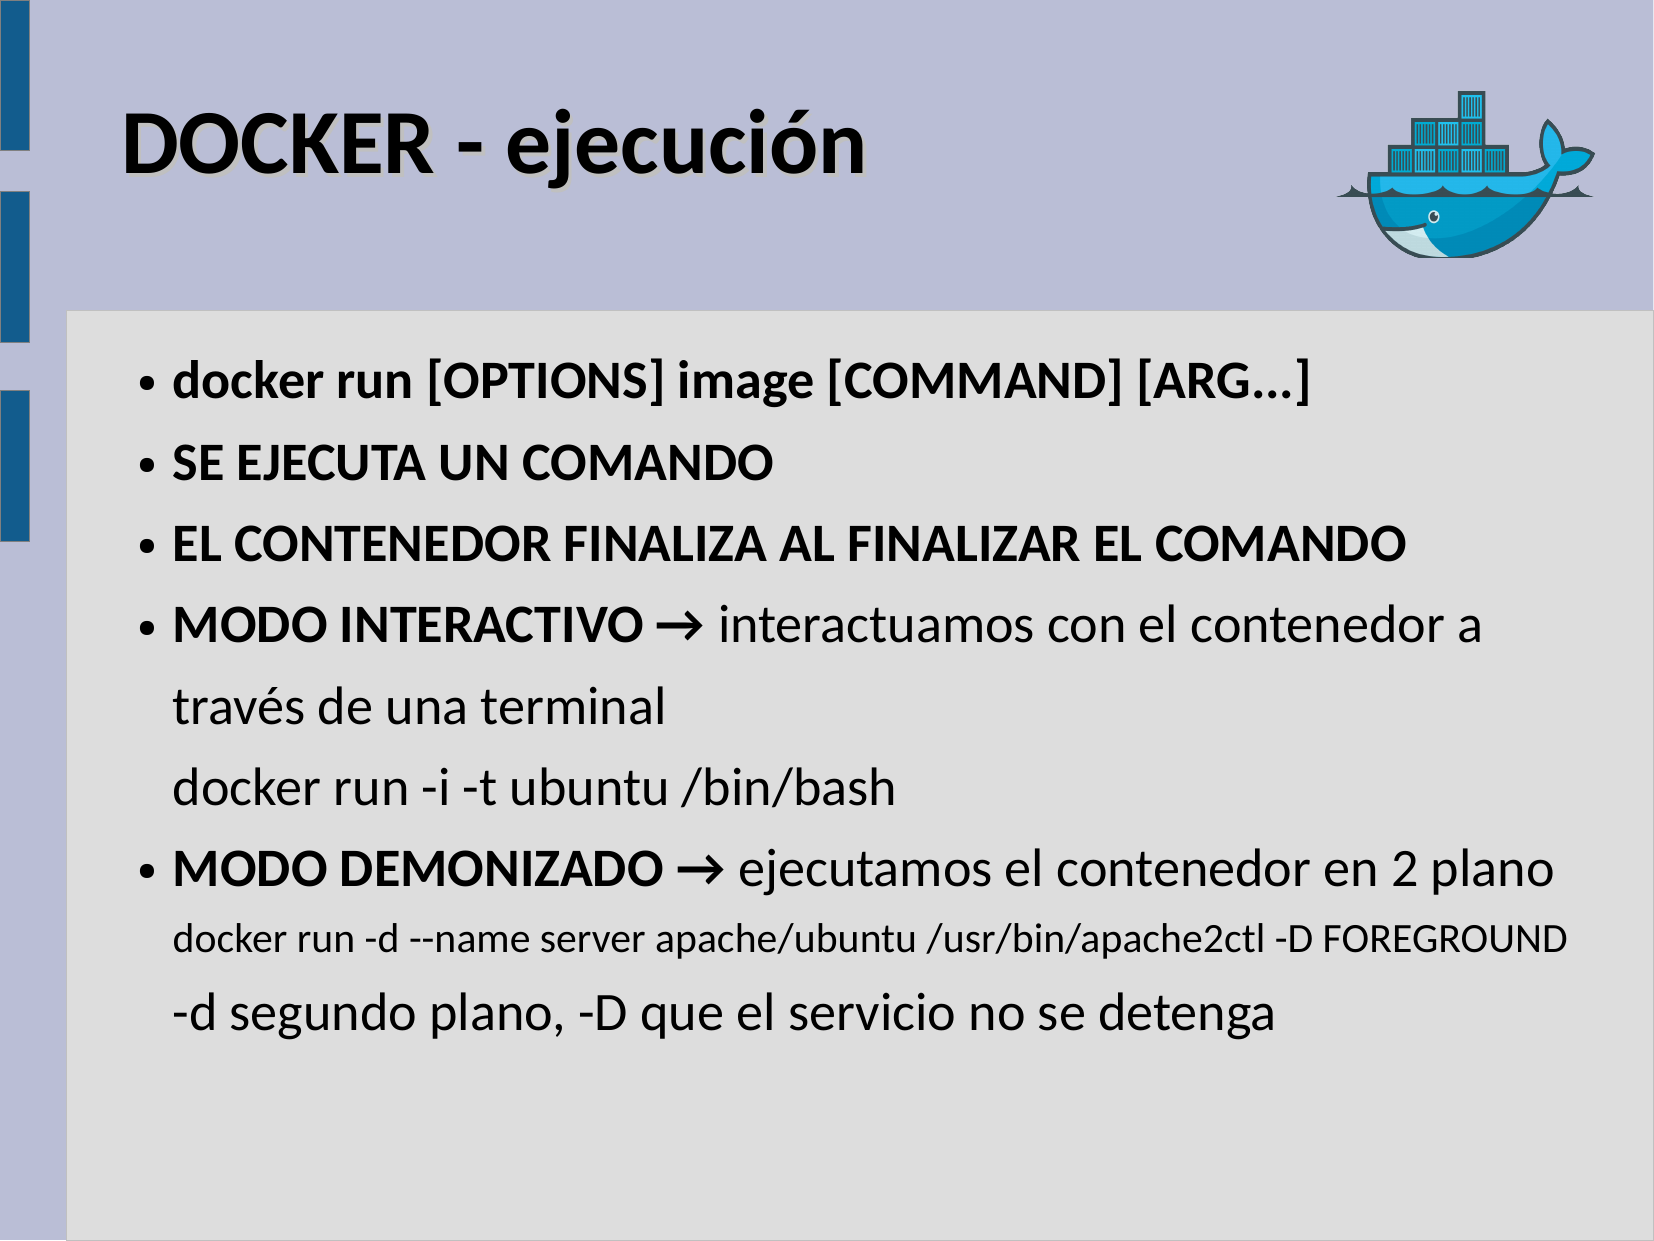

DOCKER - ejecución
docker run [OPTIONS] image [COMMAND] [ARG...]
SE EJECUTA UN COMANDO
EL CONTENEDOR FINALIZA AL FINALIZAR EL COMANDO
MODO INTERACTIVO → interactuamos con el contenedor a través de una terminal
docker run -i -t ubuntu /bin/bash
MODO DEMONIZADO → ejecutamos el contenedor en 2 plano
docker run -d --name server apache/ubuntu /usr/bin/apache2ctl -D FOREGROUND
-d segundo plano, -D que el servicio no se detenga